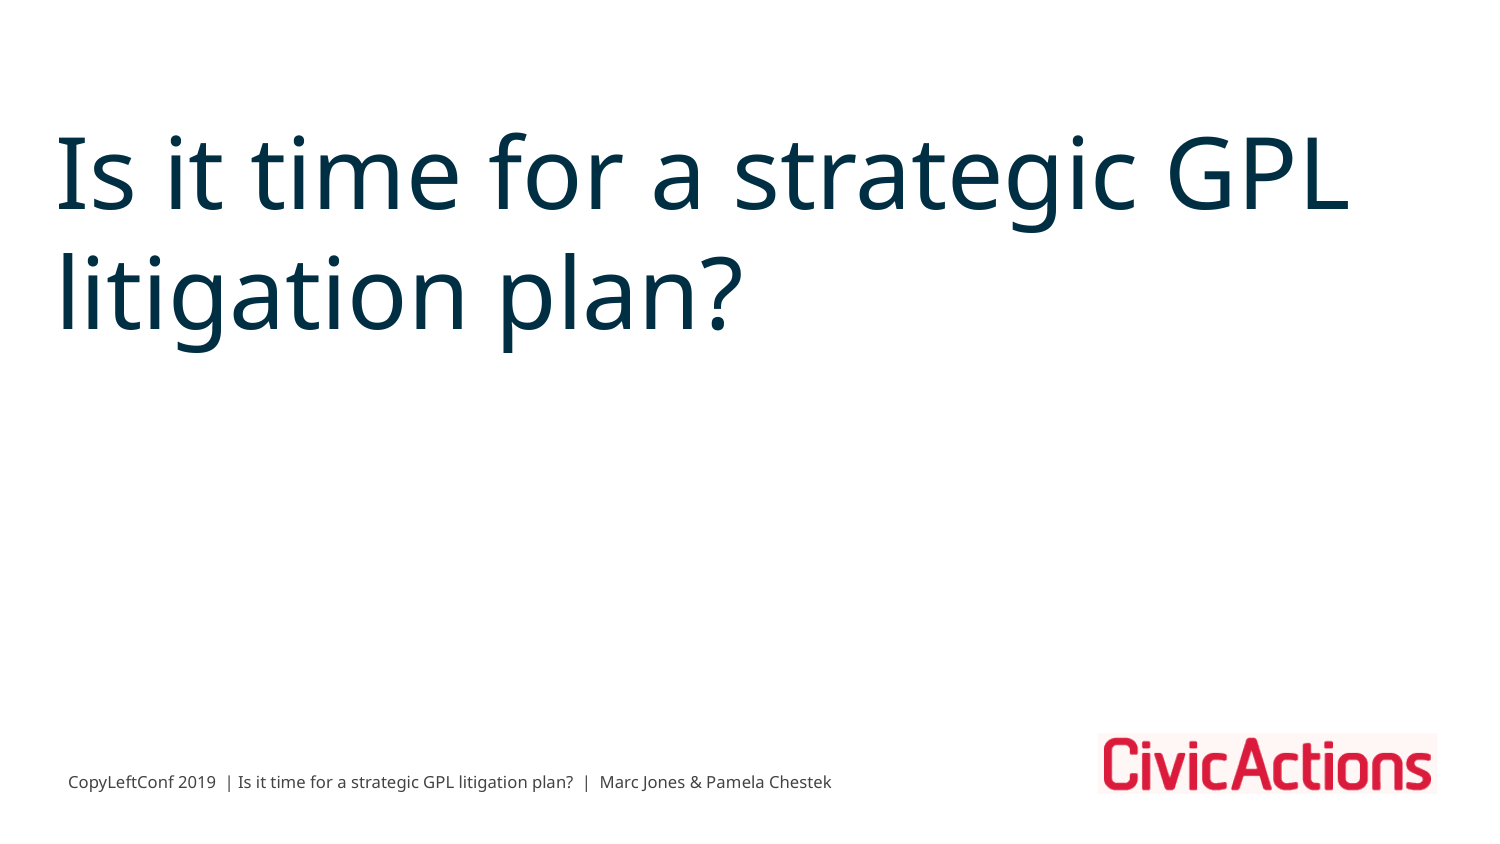

# Is it time for a strategic GPL litigation plan?
CopyLeftConf 2019 | Is it time for a strategic GPL litigation plan? | Marc Jones & Pamela Chestek